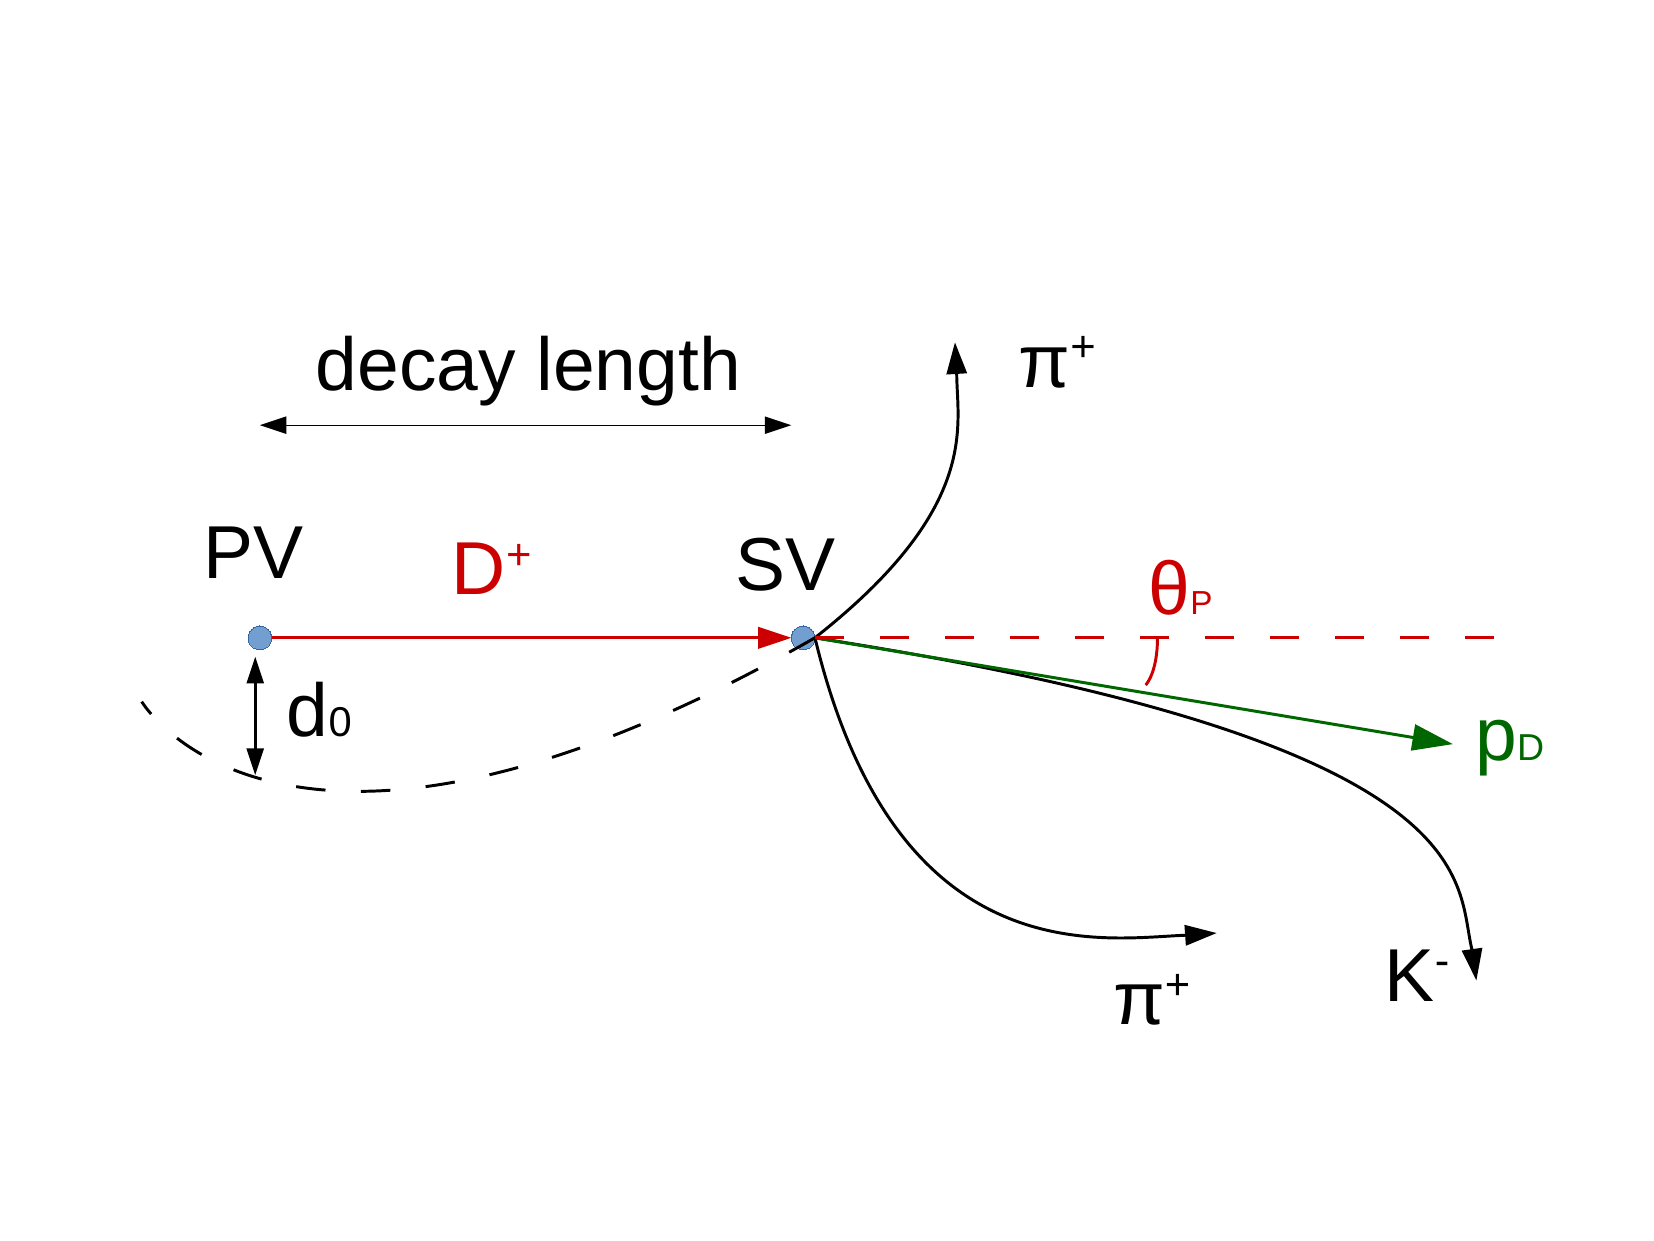

π+
decay length
PV
SV
D+
θP
d0
pD
K-
π+